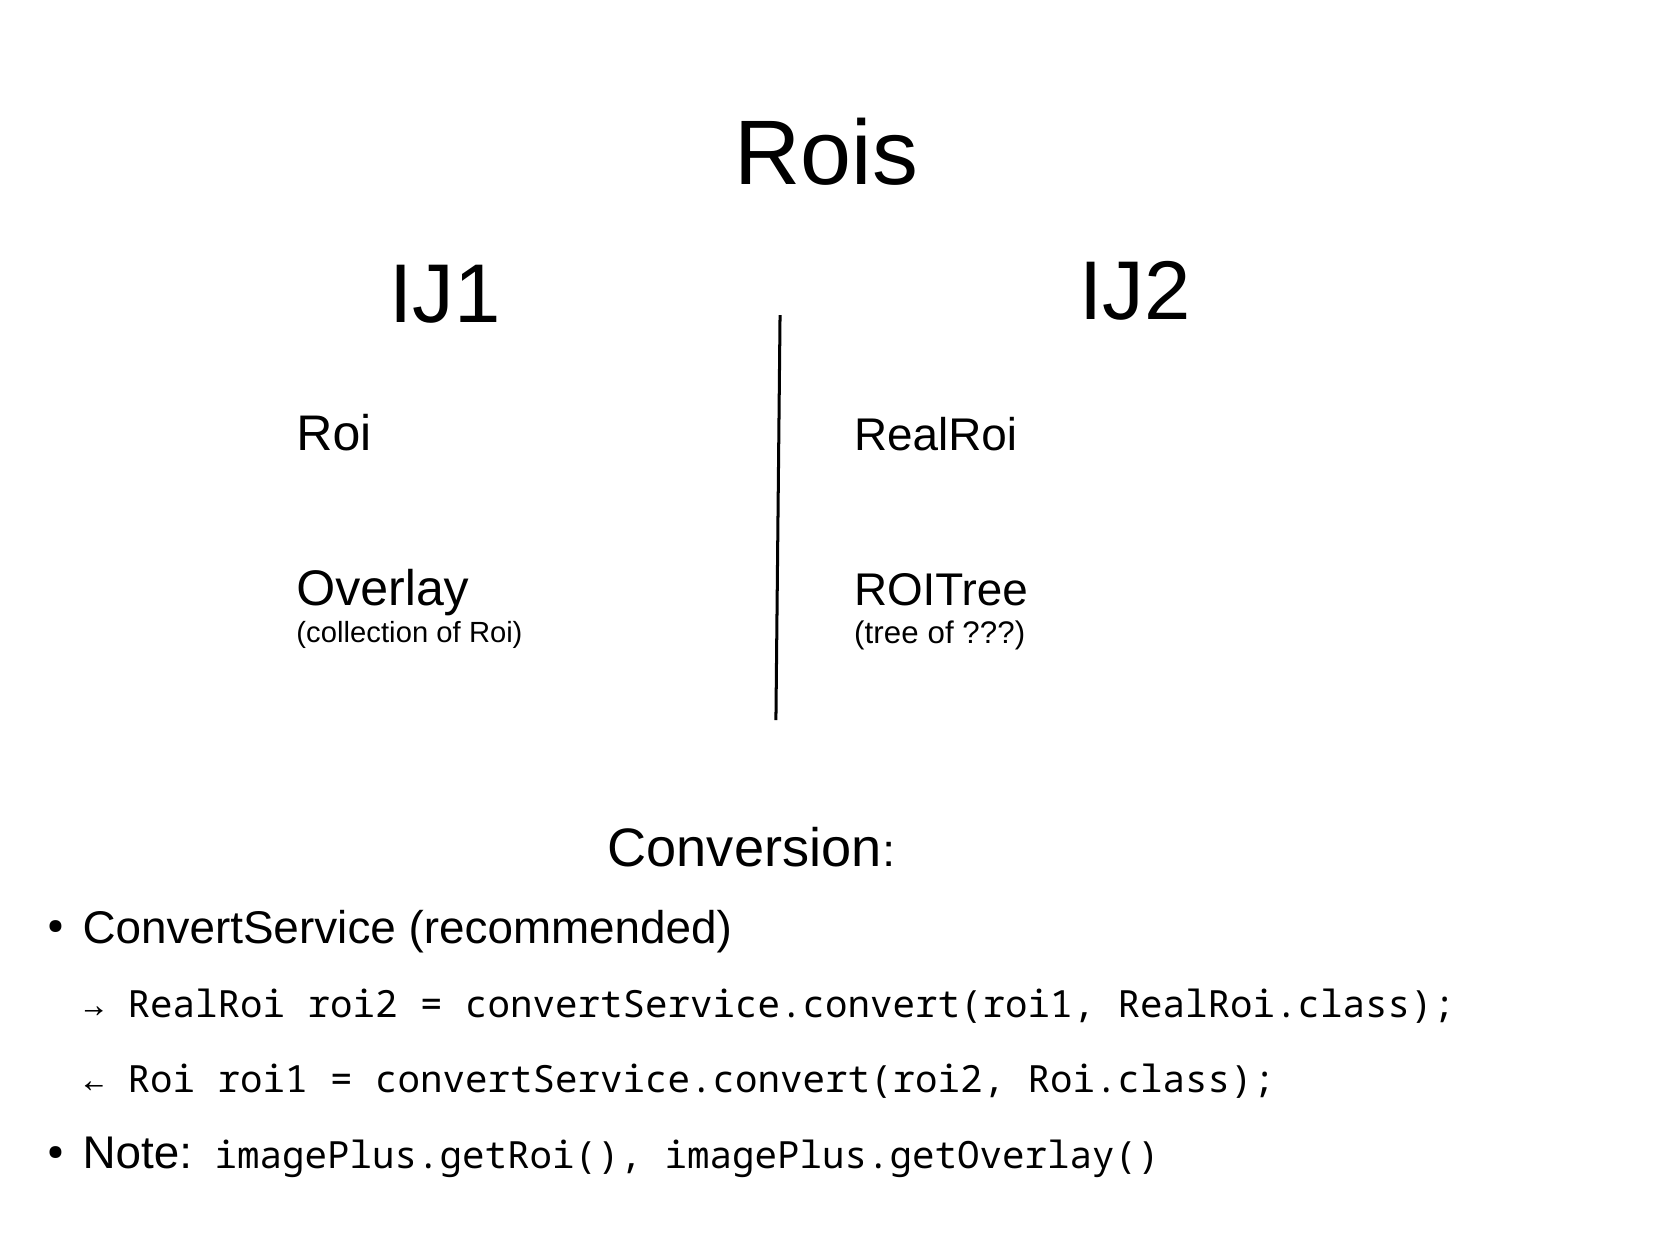

# Rois
IJ2
IJ1
Roi
Overlay
(collection of Roi)
RealRoi
ROITree
(tree of ???)
Conversion:
ConvertService (recommended)
→ RealRoi roi2 = convertService.convert(roi1, RealRoi.class);
← Roi roi1 = convertService.convert(roi2, Roi.class);
Note: imagePlus.getRoi(), imagePlus.getOverlay()